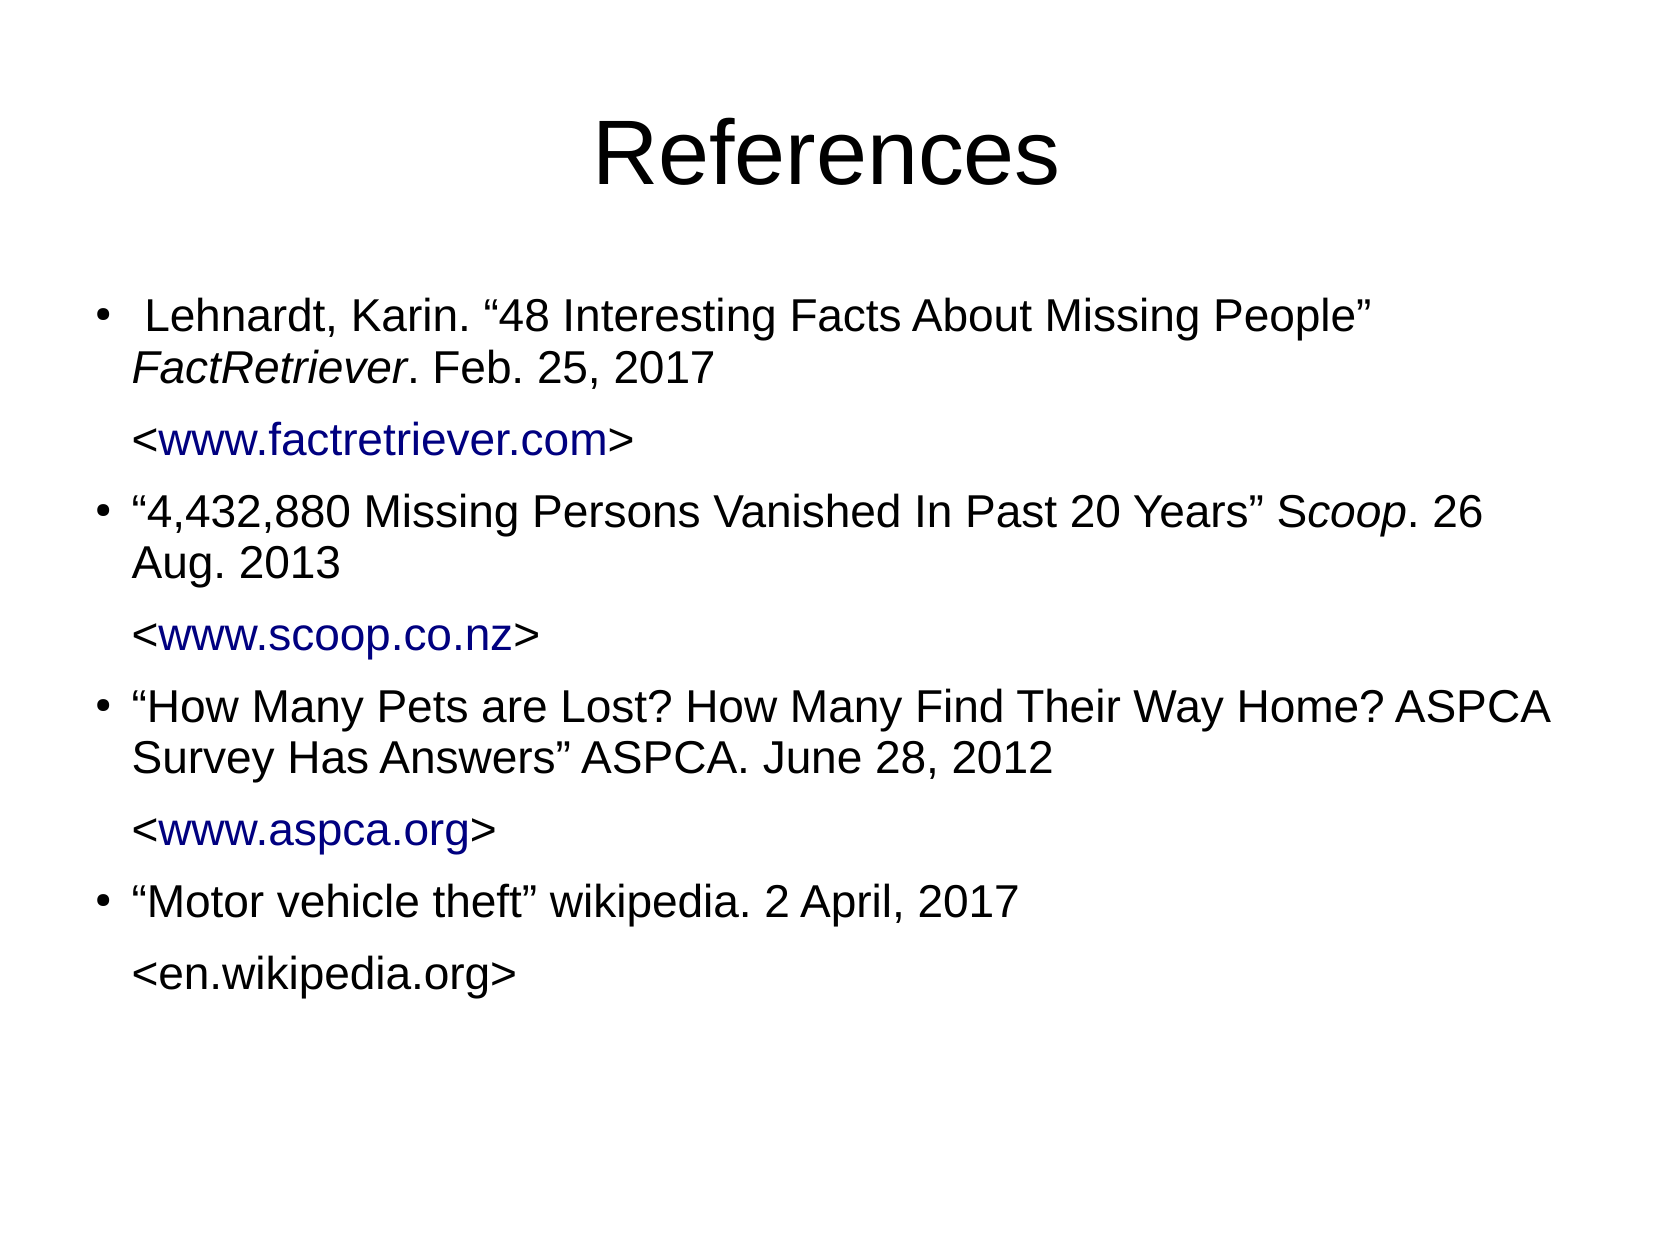

# References
 Lehnardt, Karin. “48 Interesting Facts About Missing People” FactRetriever. Feb. 25, 2017
<www.factretriever.com>
“4,432,880 Missing Persons Vanished In Past 20 Years” Scoop. 26 Aug. 2013
<www.scoop.co.nz>
“How Many Pets are Lost? How Many Find Their Way Home? ASPCA Survey Has Answers” ASPCA. June 28, 2012
<www.aspca.org>
“Motor vehicle theft” wikipedia. 2 April, 2017
<en.wikipedia.org>